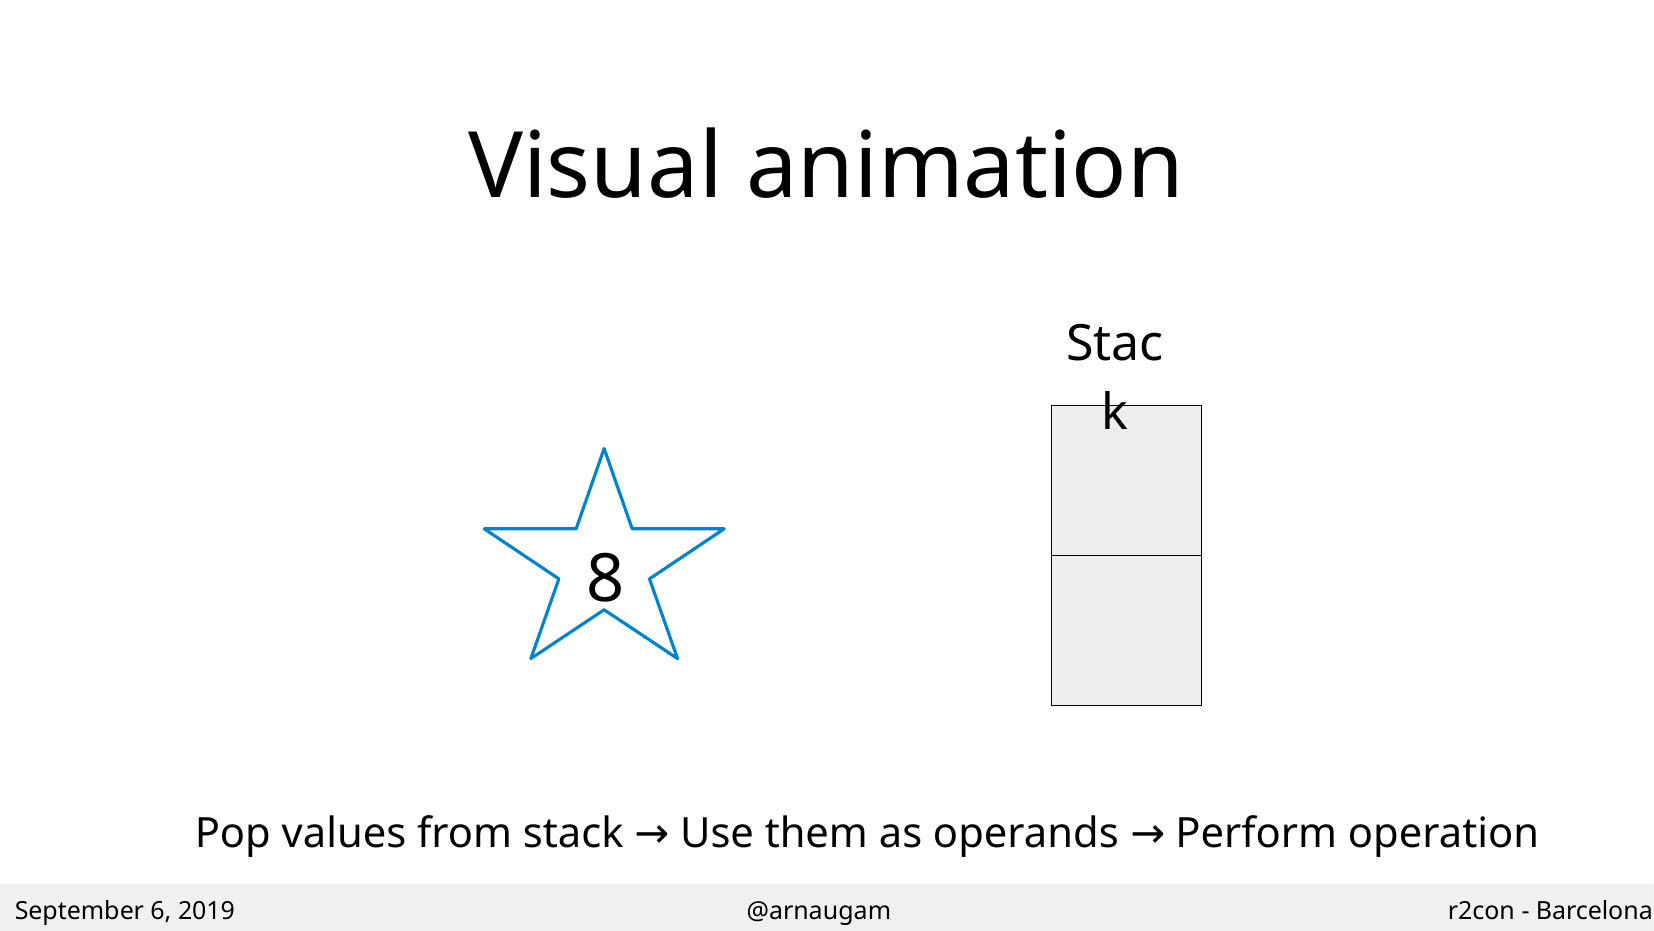

# Visual animation
Stack
8
Pop values from stack → Use them as operands → Perform operation